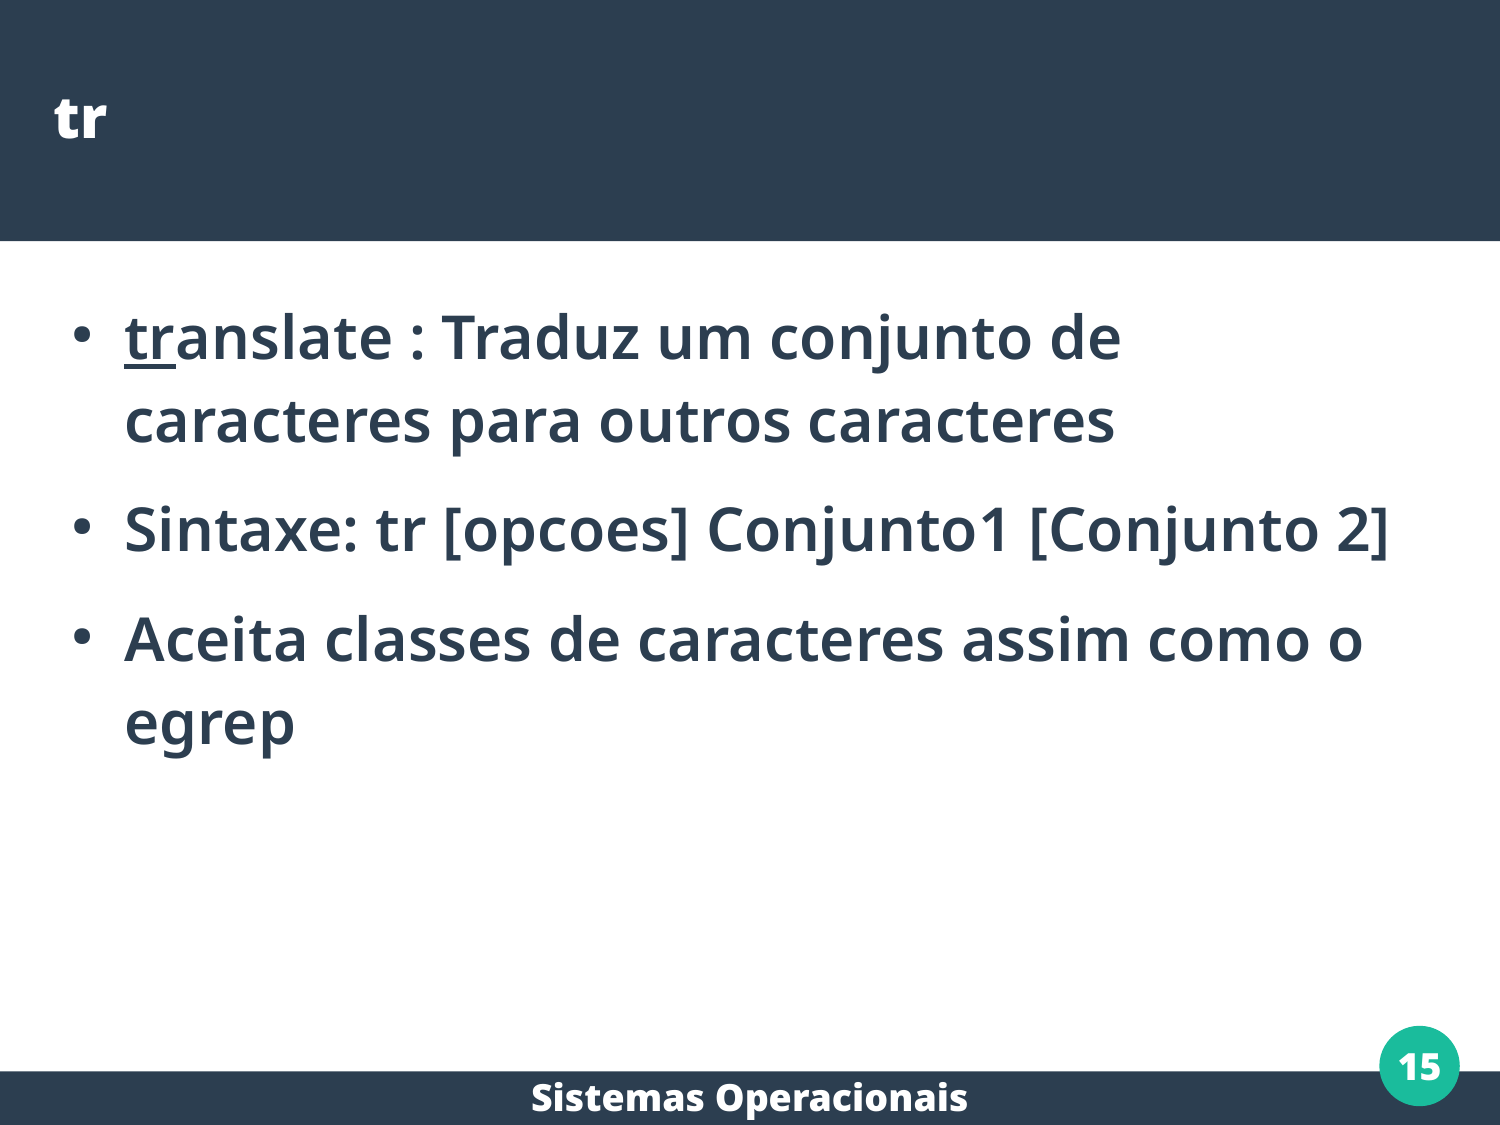

# tr
translate : Traduz um conjunto de caracteres para outros caracteres
Sintaxe: tr [opcoes] Conjunto1 [Conjunto 2]
Aceita classes de caracteres assim como o egrep
15
Sistemas Operacionais